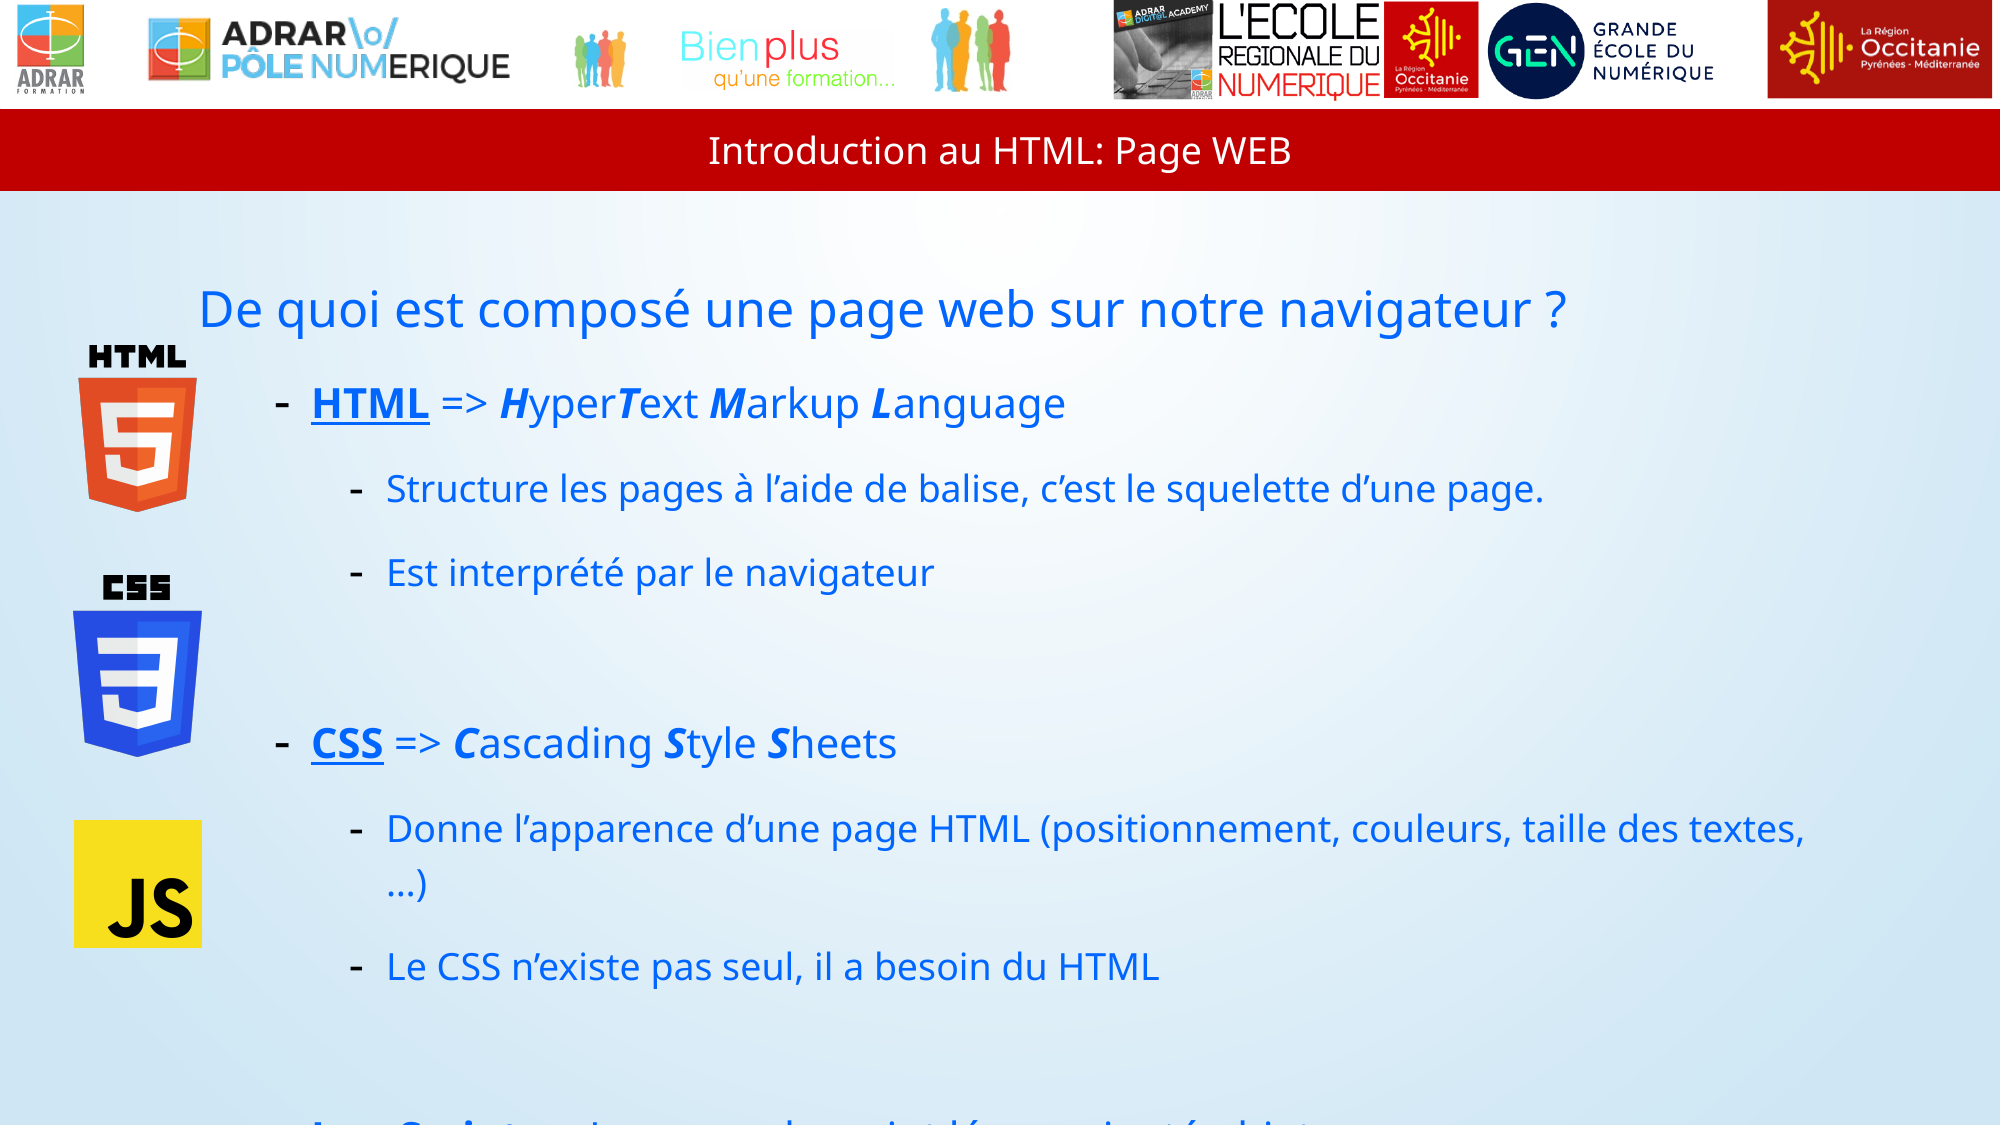

Présentation: Page Web
Introduction au HTML: Page WEB
# De quoi est composé une page web sur notre navigateur ?
HTML => HyperText Markup Language
Structure les pages à l’aide de balise, c’est le squelette d’une page.
Est interprété par le navigateur
CSS => Cascading Style Sheets
Donne l’apparence d’une page HTML (positionnement, couleurs, taille des textes, …)
Le CSS n’existe pas seul, il a besoin du HTML
JavaScript => Langage de script léger orienté objet
Permet de donner du dynamisme et de l’intelligence à une page web